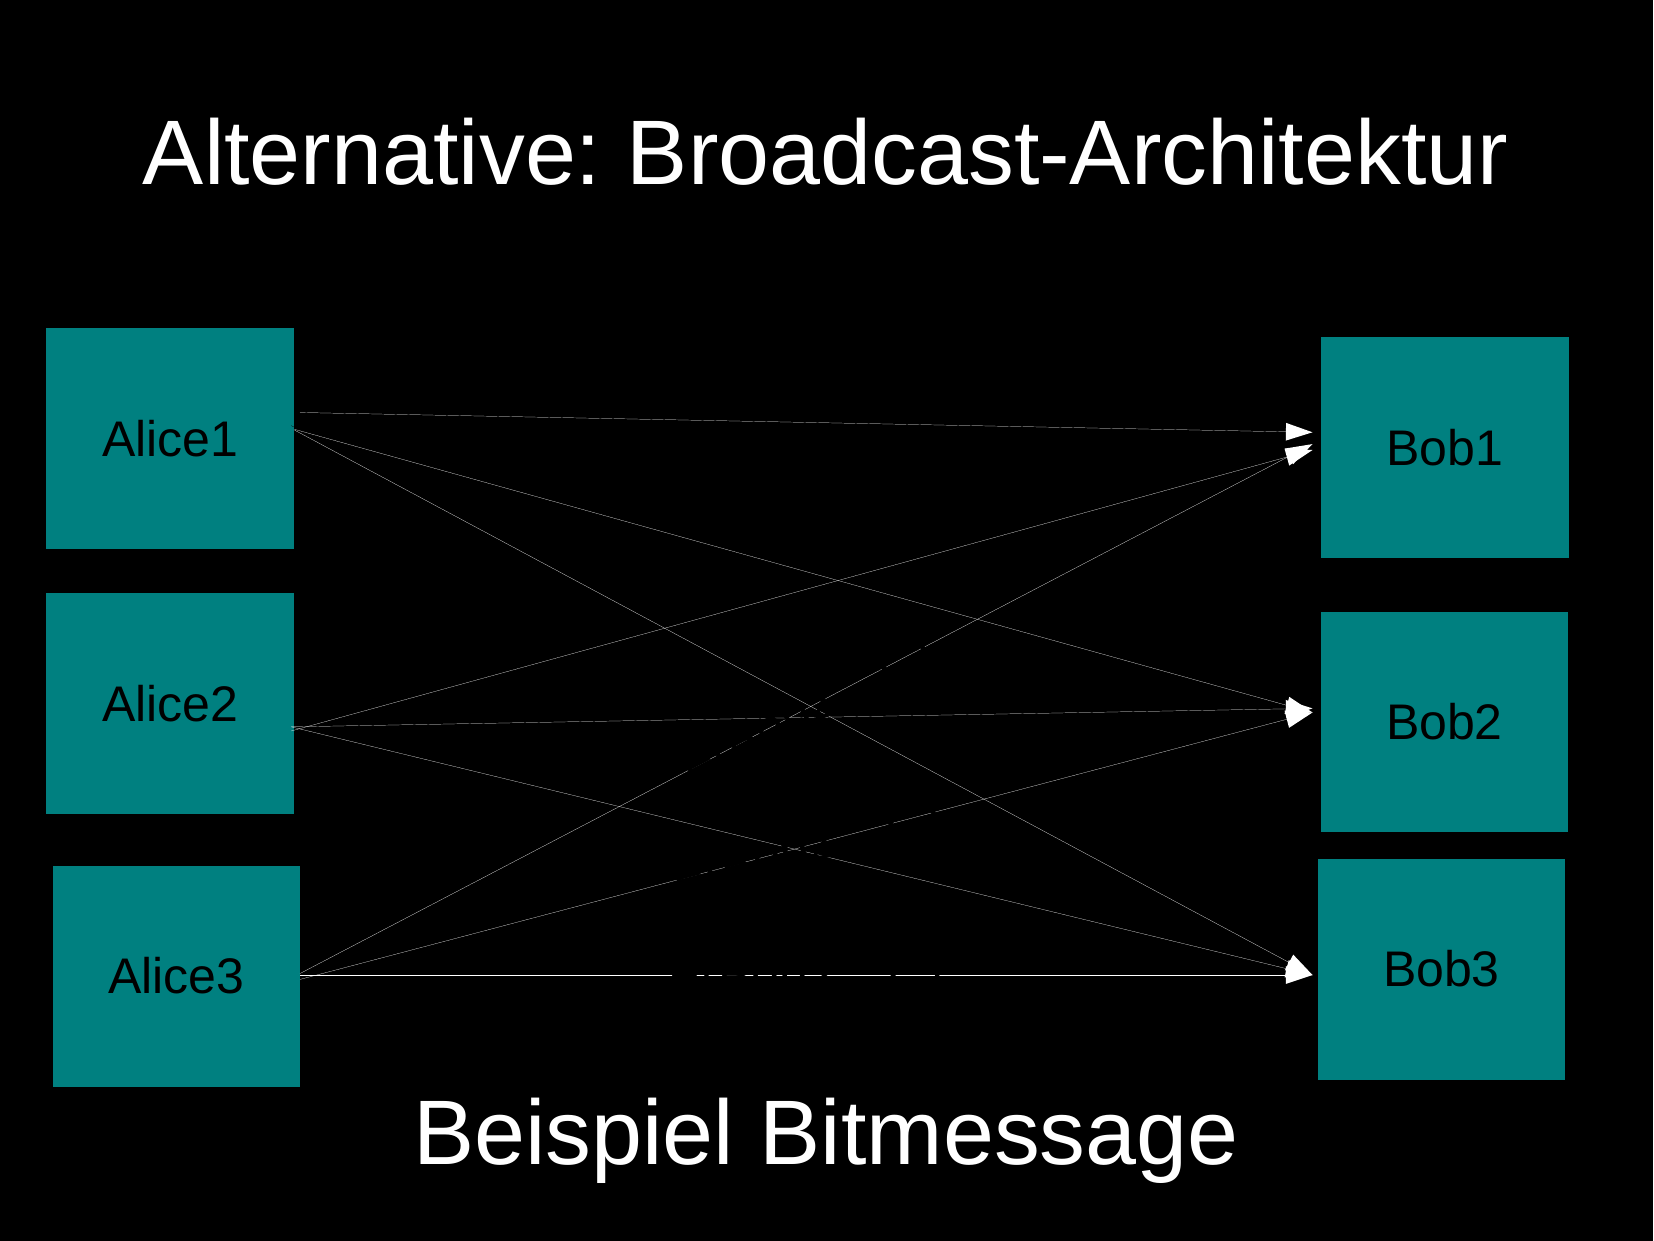

# Alternative: Broadcast-Architektur
Alice1
Bob1
E(Bob2, “Z”)
Alice2
Bob2
E(Bob2, “Z”)
Bob3
Alice3
E(Bob2, “Z”)
Beispiel Bitmessage